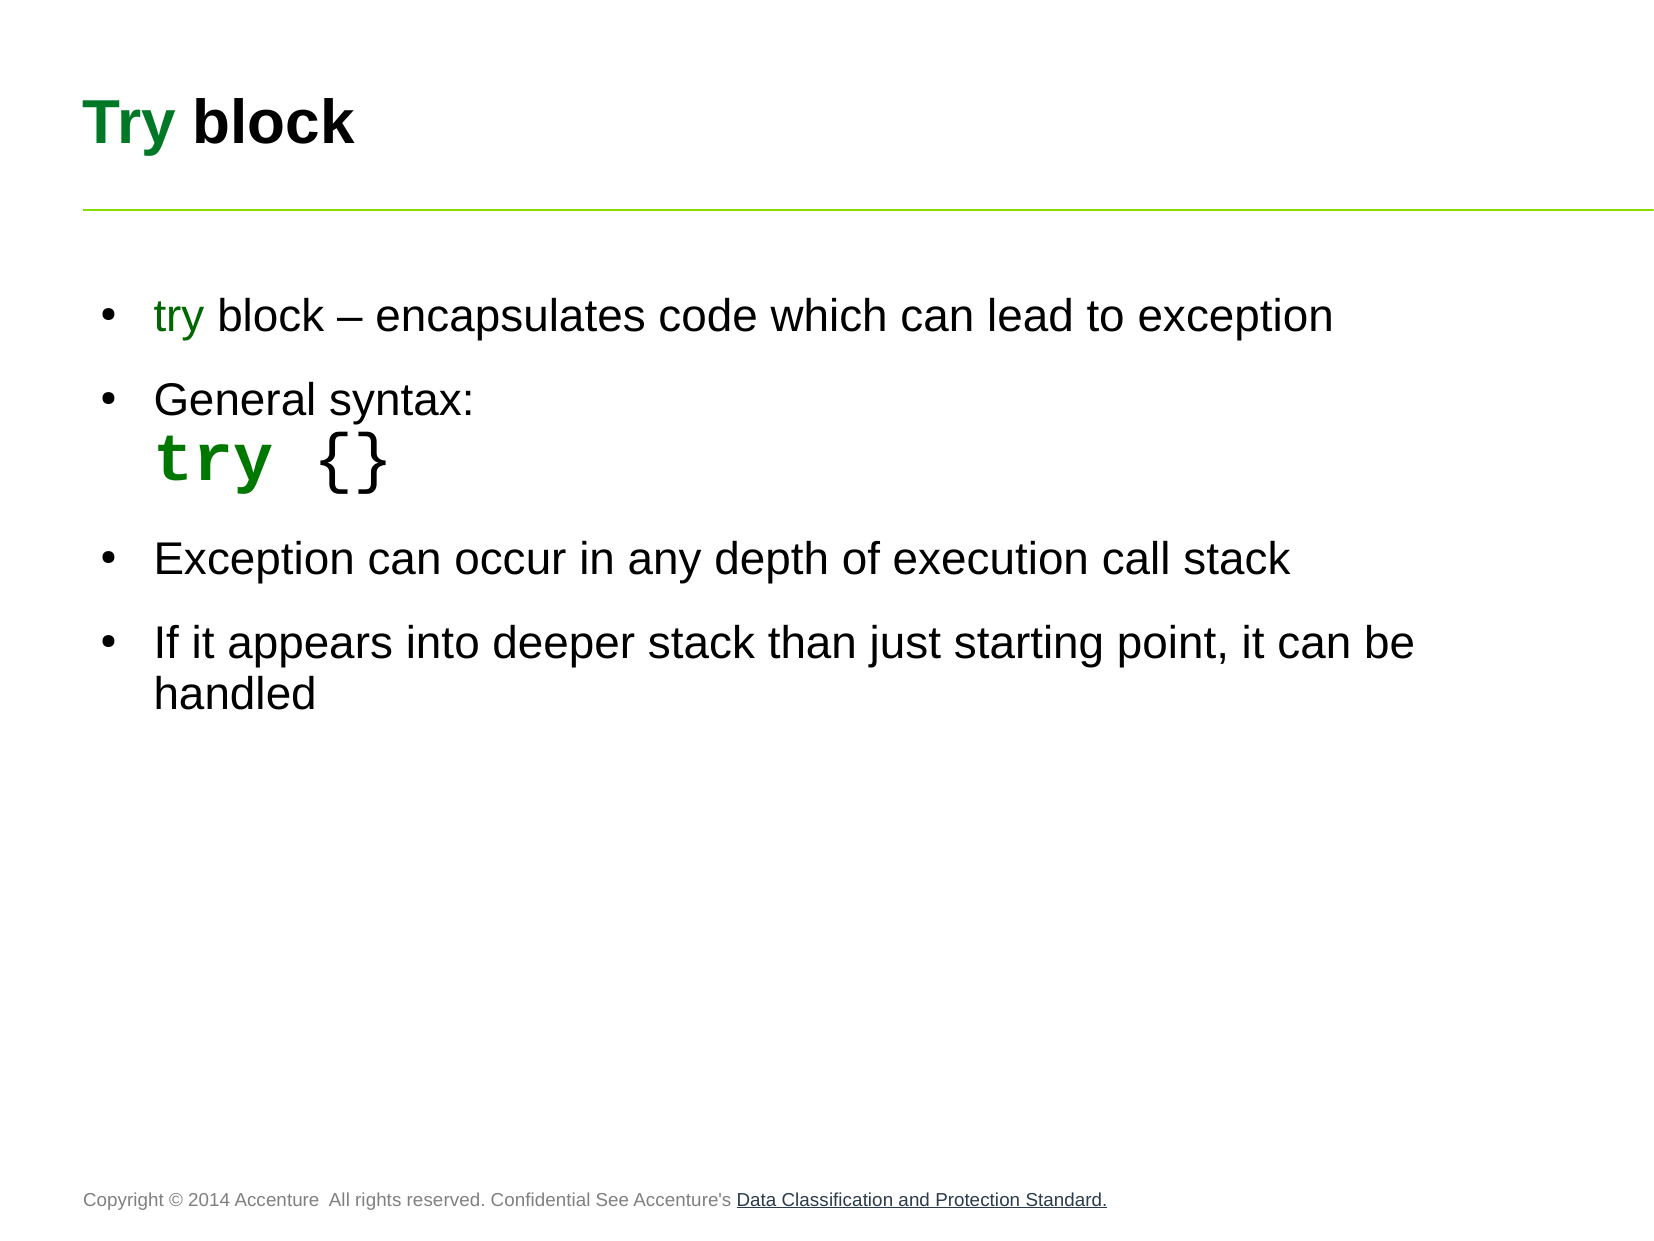

# Try block
try block – encapsulates code which can lead to exception
General syntax:
try {}
Exception can occur in any depth of execution call stack
If it appears into deeper stack than just starting point, it can be handled